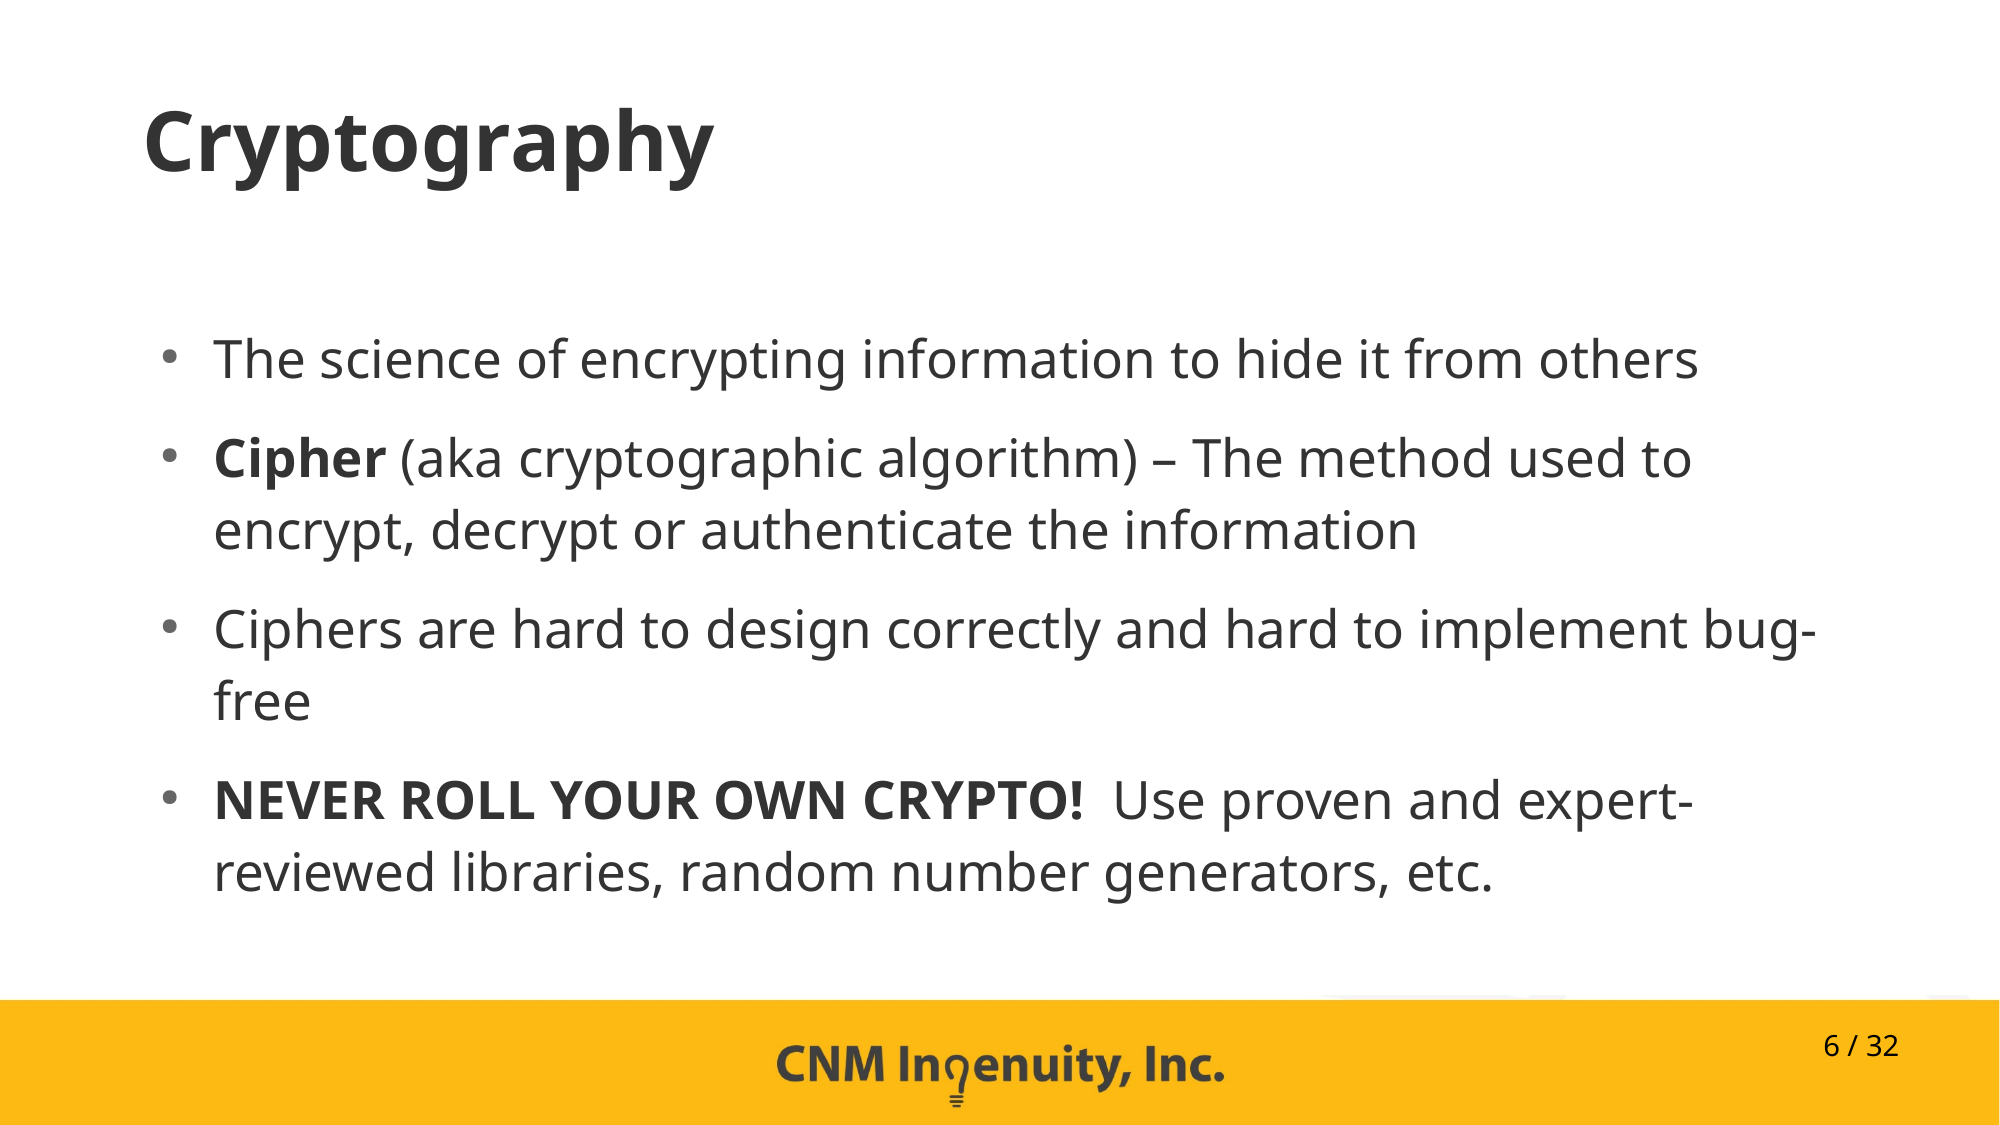

# Cryptography
The science of encrypting information to hide it from others
Cipher (aka cryptographic algorithm) – The method used to encrypt, decrypt or authenticate the information
Ciphers are hard to design correctly and hard to implement bug-free
NEVER ROLL YOUR OWN CRYPTO! Use proven and expert-reviewed libraries, random number generators, etc.
6